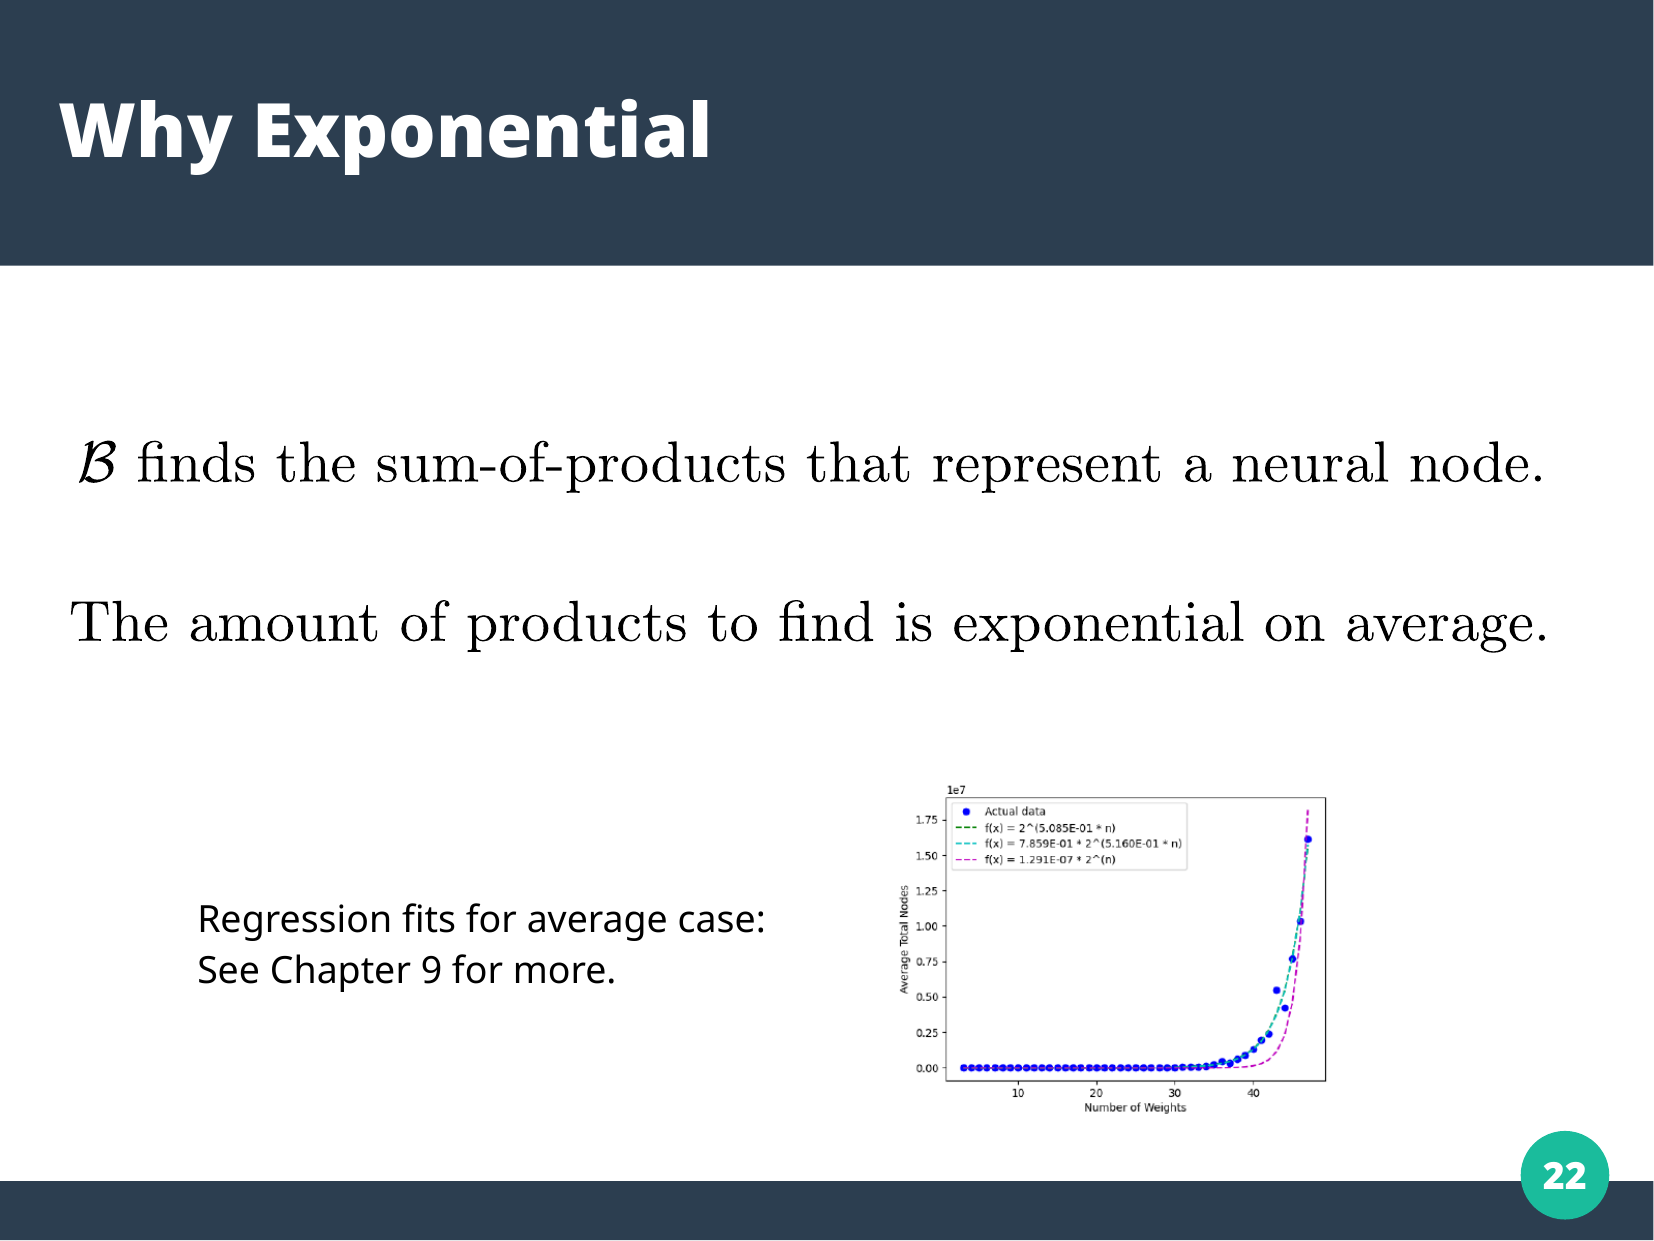

# Why Exponential
Regression fits for average case:
See Chapter 9 for more.
22